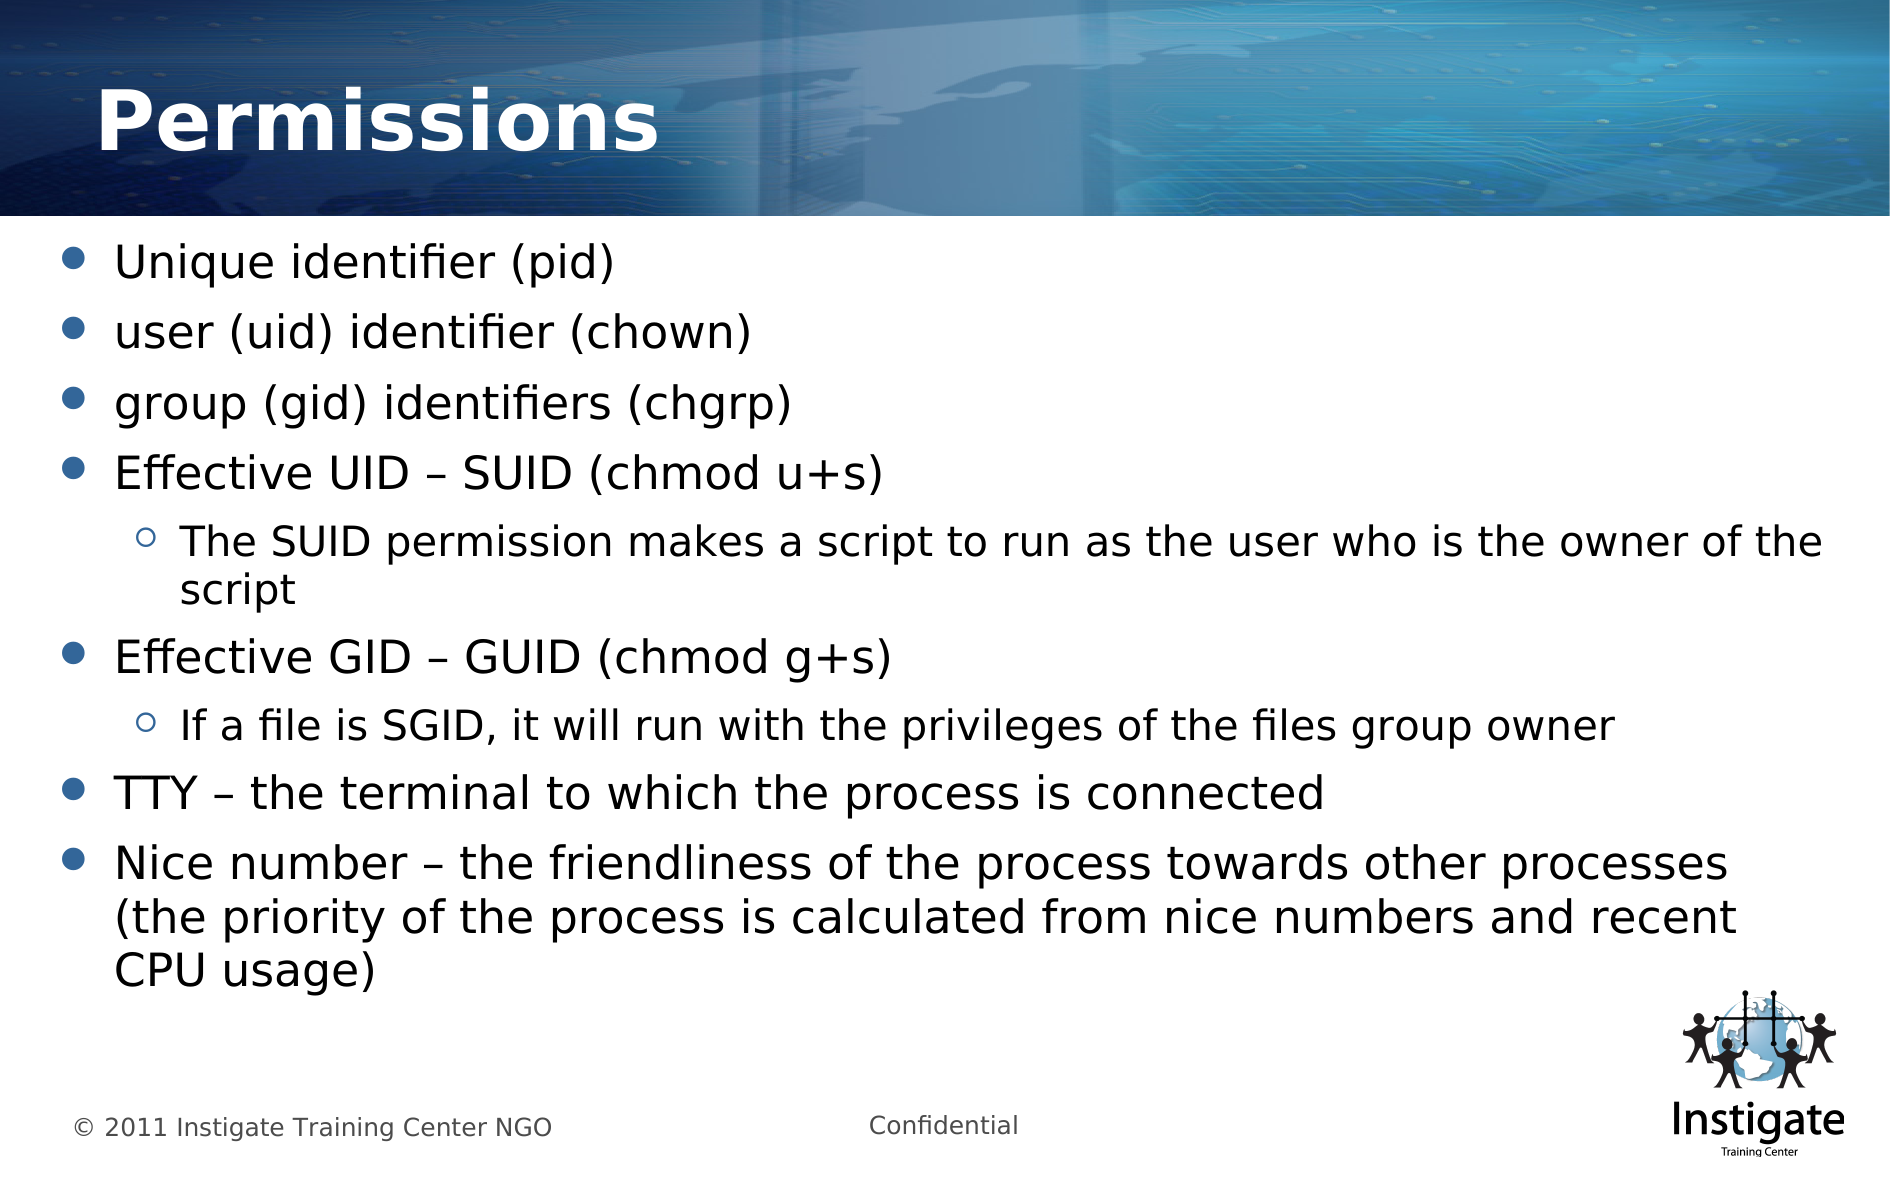

# Permissions
Unique identifier (pid)
user (uid) identifier (chown)
group (gid) identifiers (chgrp)
Effective UID – SUID (chmod u+s)
The SUID permission makes a script to run as the user who is the owner of the script
Effective GID – GUID (chmod g+s)
If a file is SGID, it will run with the privileges of the files group owner
TTY – the terminal to which the process is connected
Nice number – the friendliness of the process towards other processes
(the priority of the process is calculated from nice numbers and recent CPU usage)